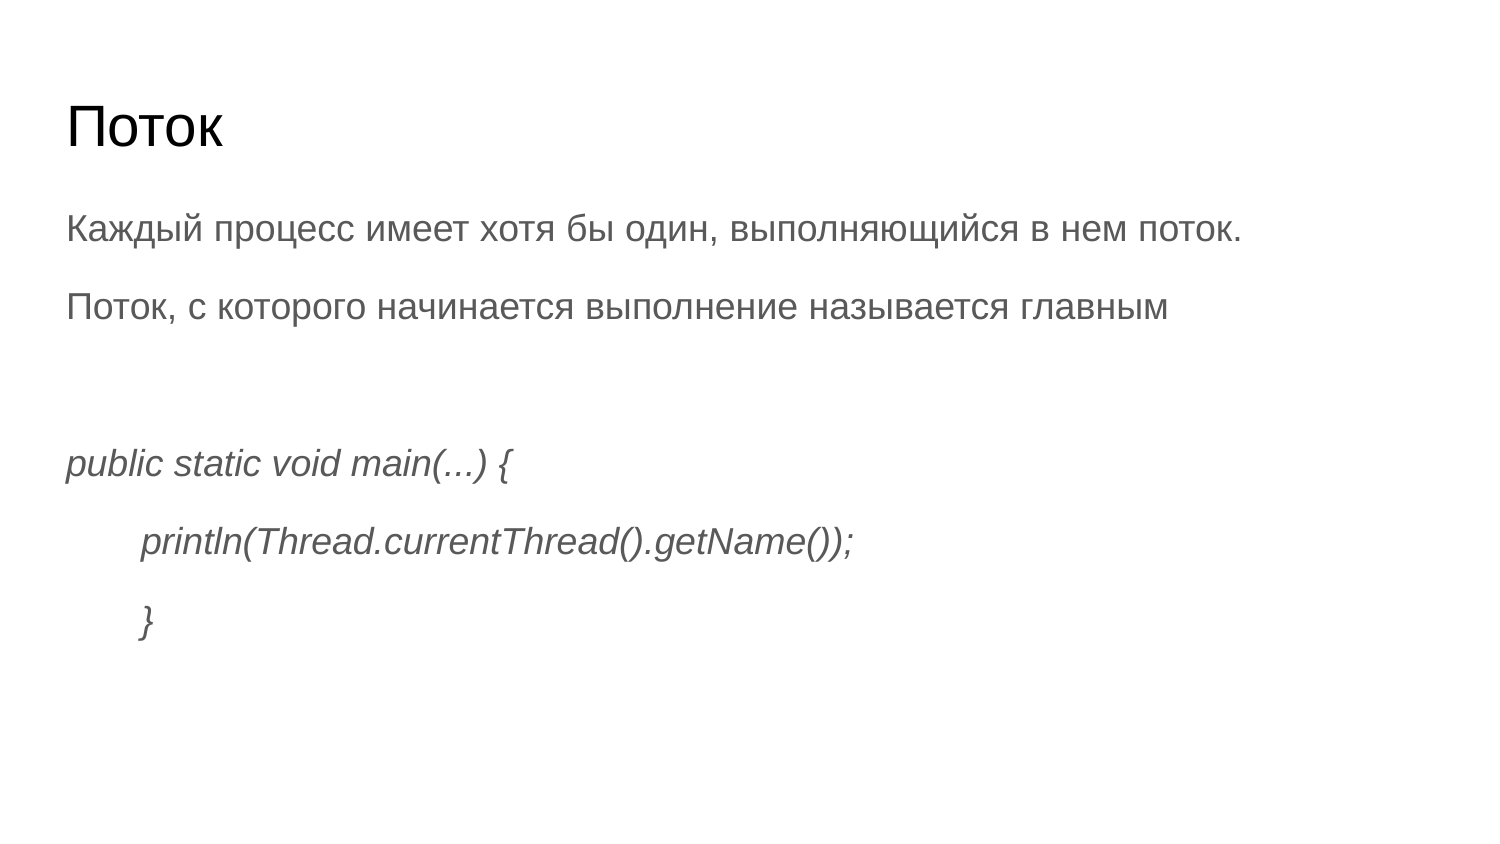

# Поток
Каждый процесс имеет хотя бы один, выполняющийся в нем поток.
Поток, с которого начинается выполнение называется главным
public static void main(...) {
println(Thread.currentThread().getName());
}